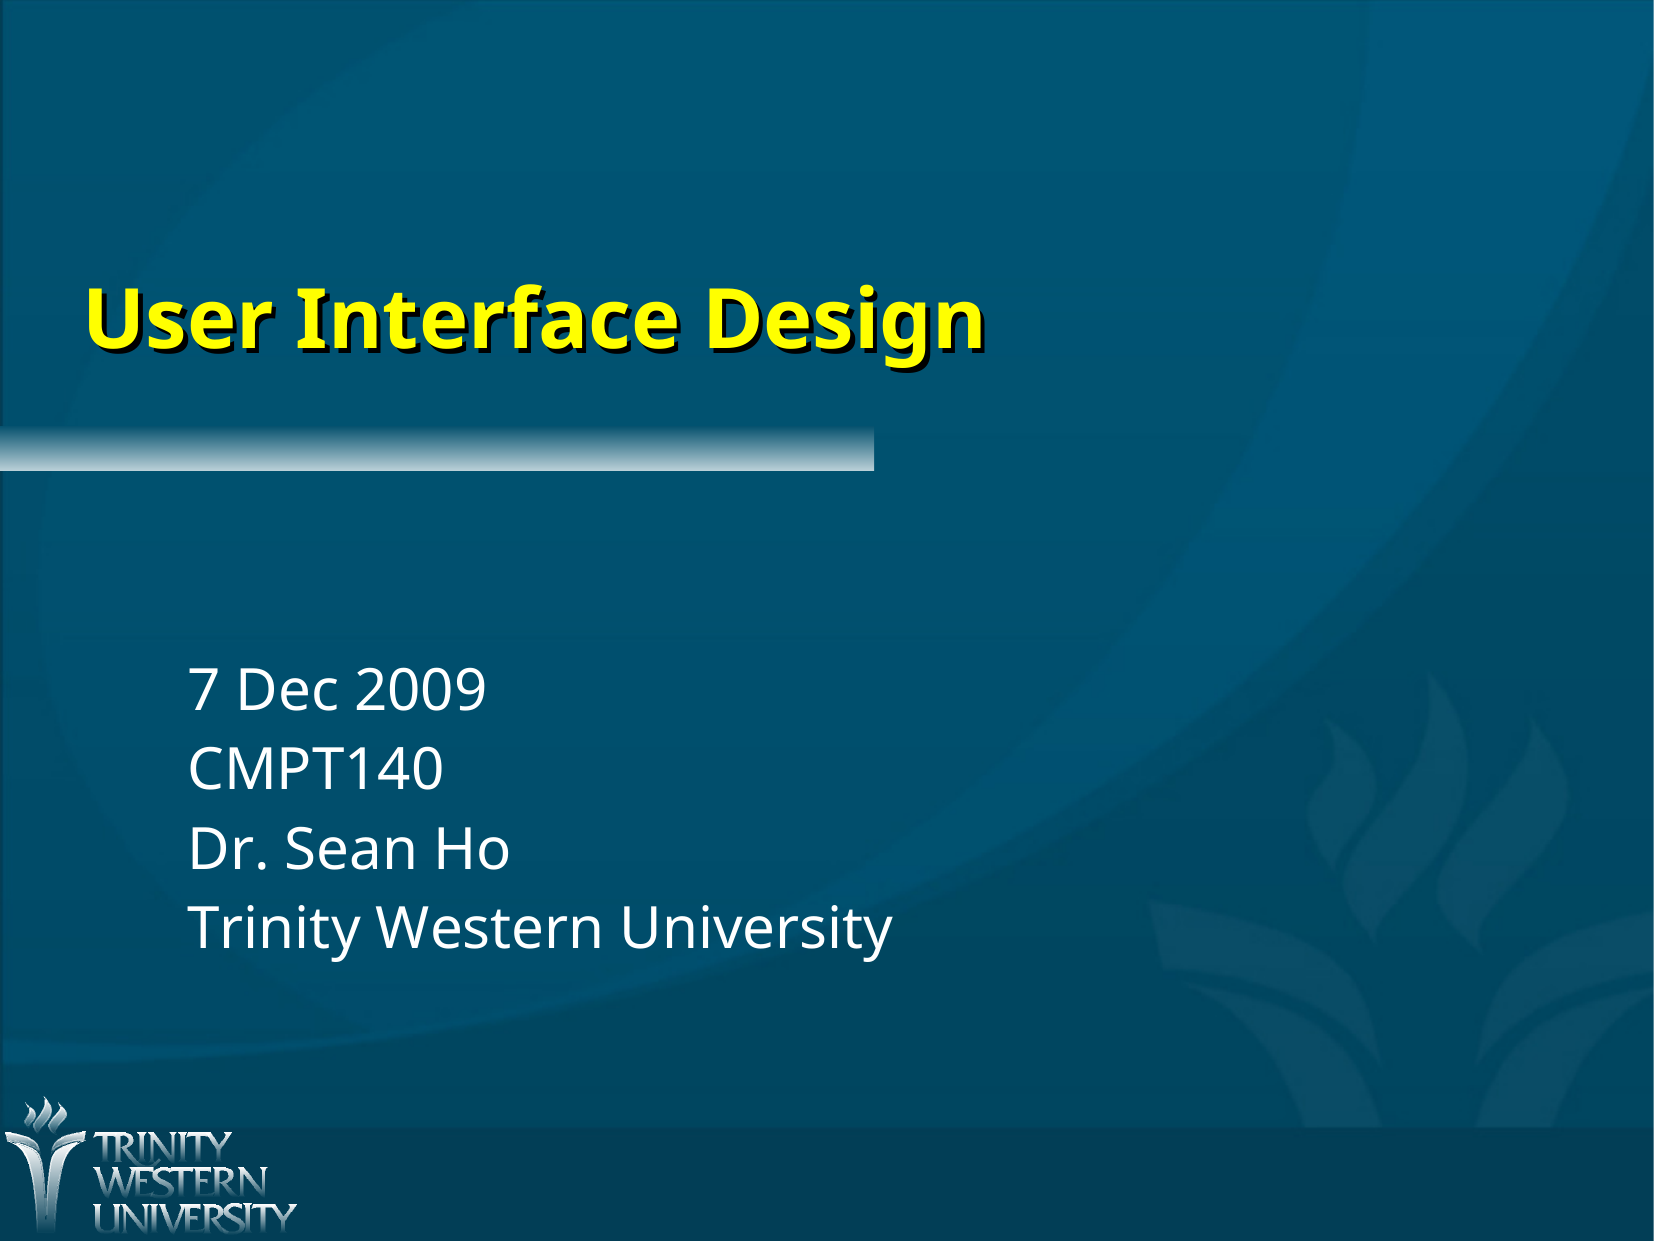

# User Interface Design
7 Dec 2009
CMPT140
Dr. Sean Ho
Trinity Western University